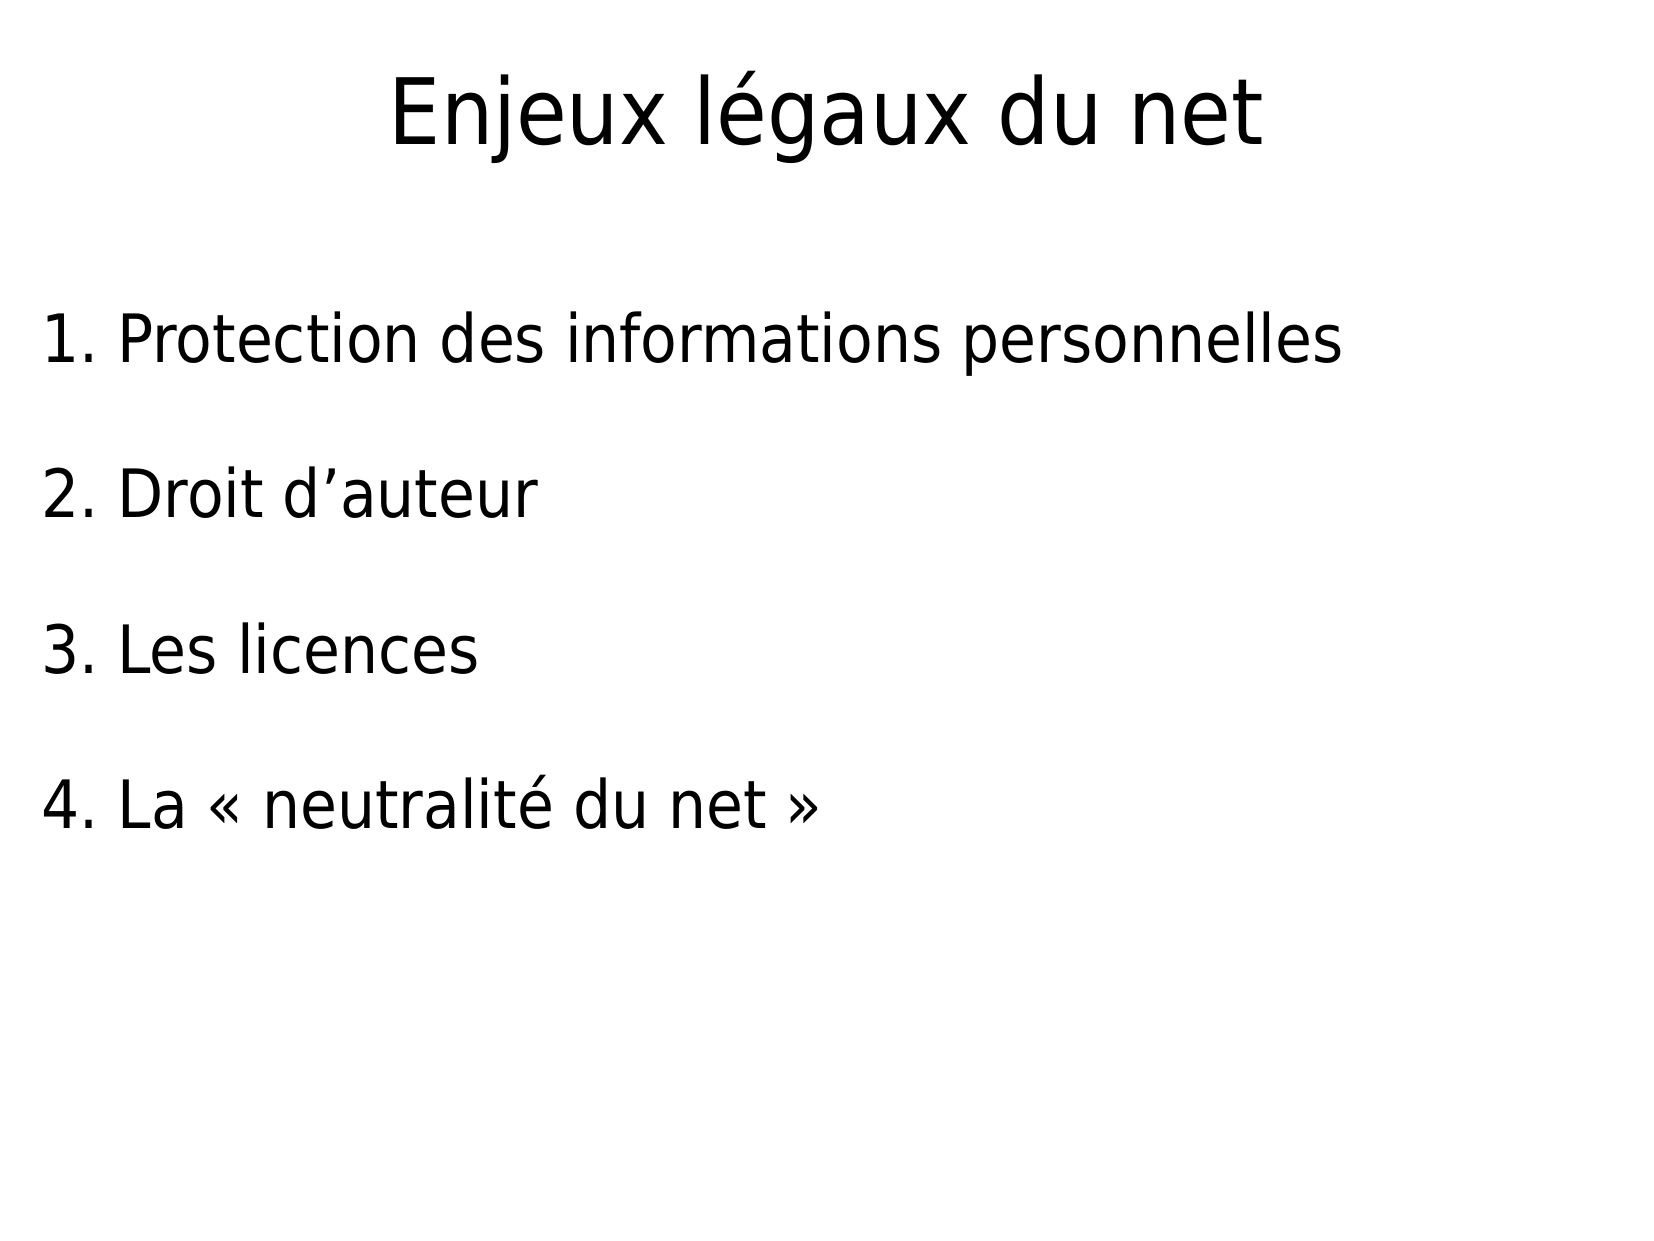

# Enjeux légaux du net
1. Protection des informations personnelles
2. Droit d’auteur
3. Les licences
4. La « neutralité du net »